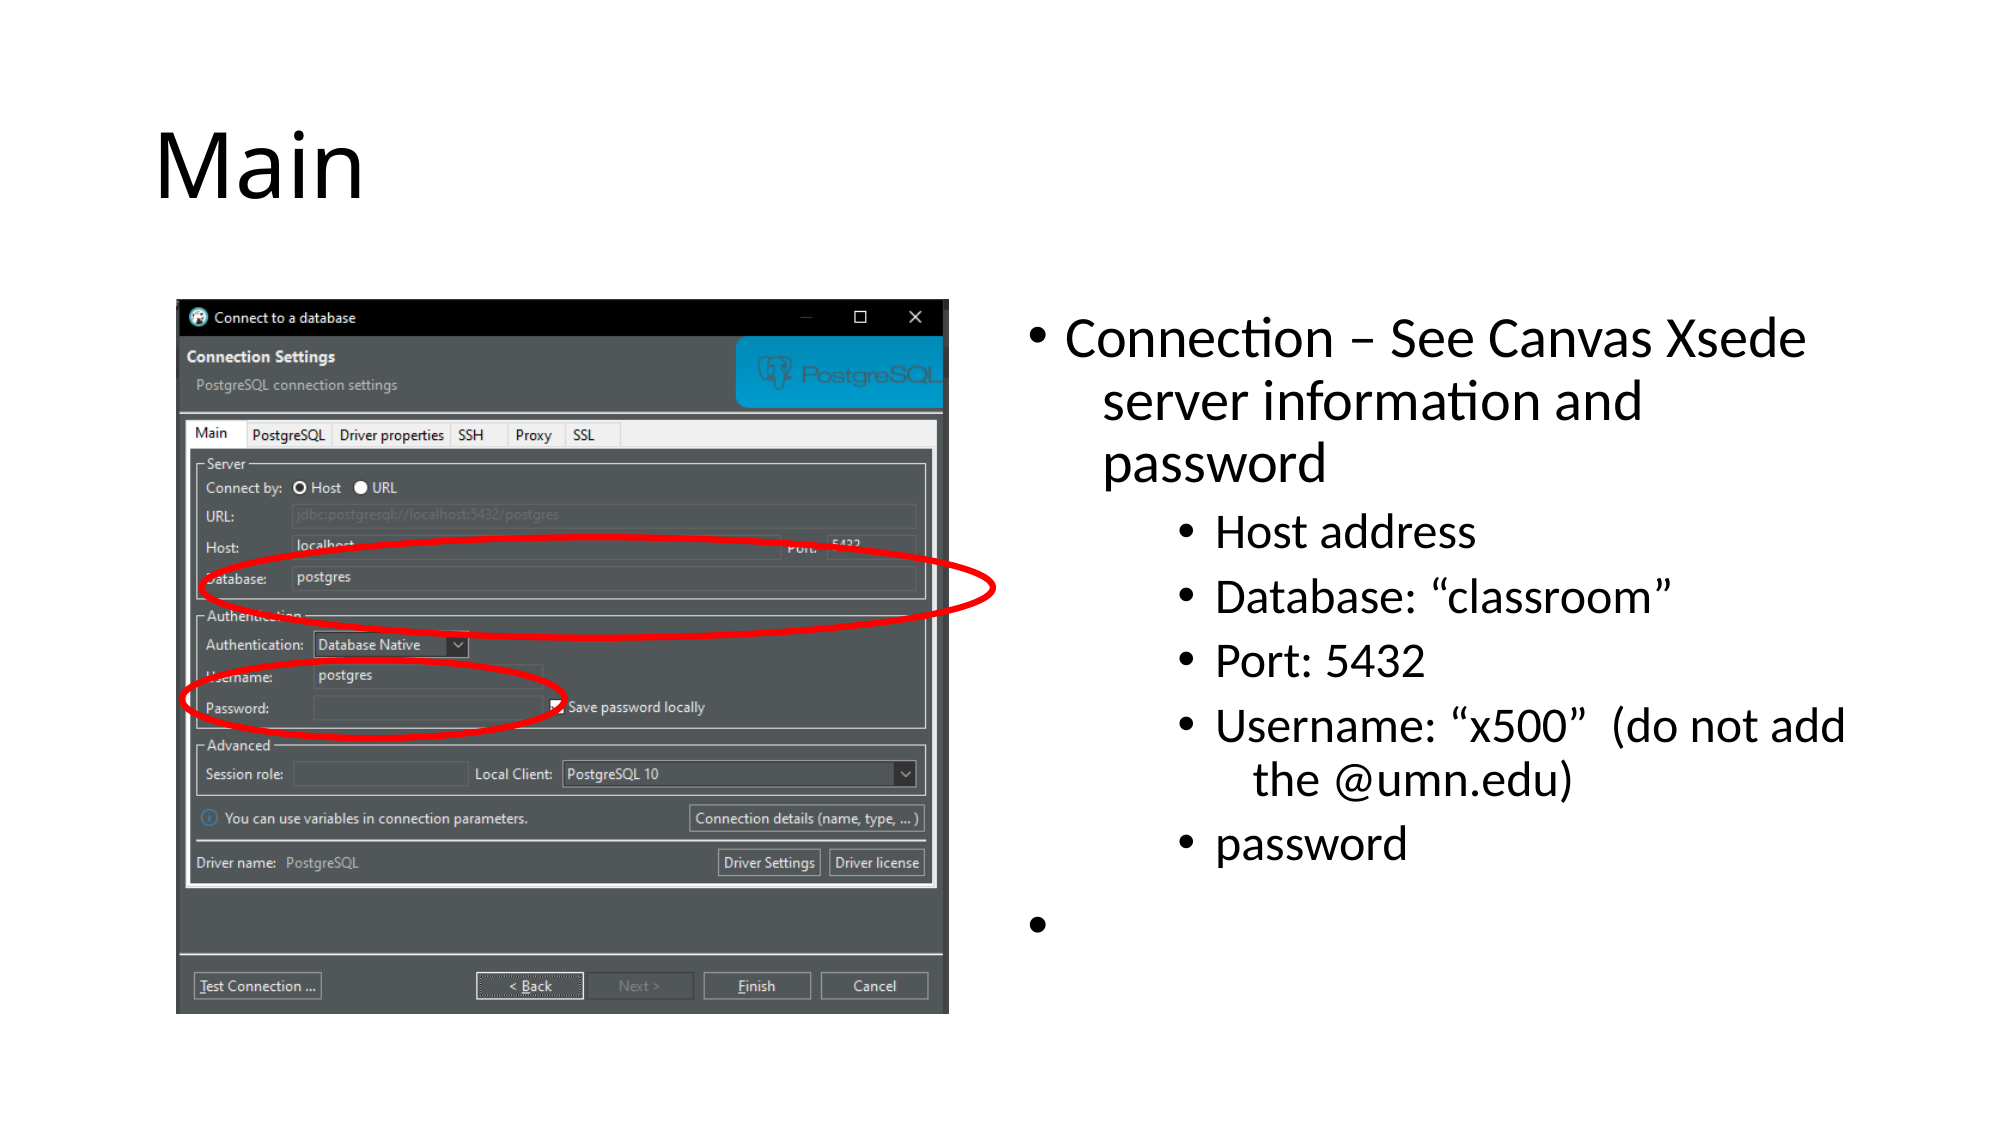

# Main
Connection – See Canvas Xsede server information and password
Host address
Database: “classroom”
Port: 5432
Username: “x500” (do not add the @umn.edu)
password